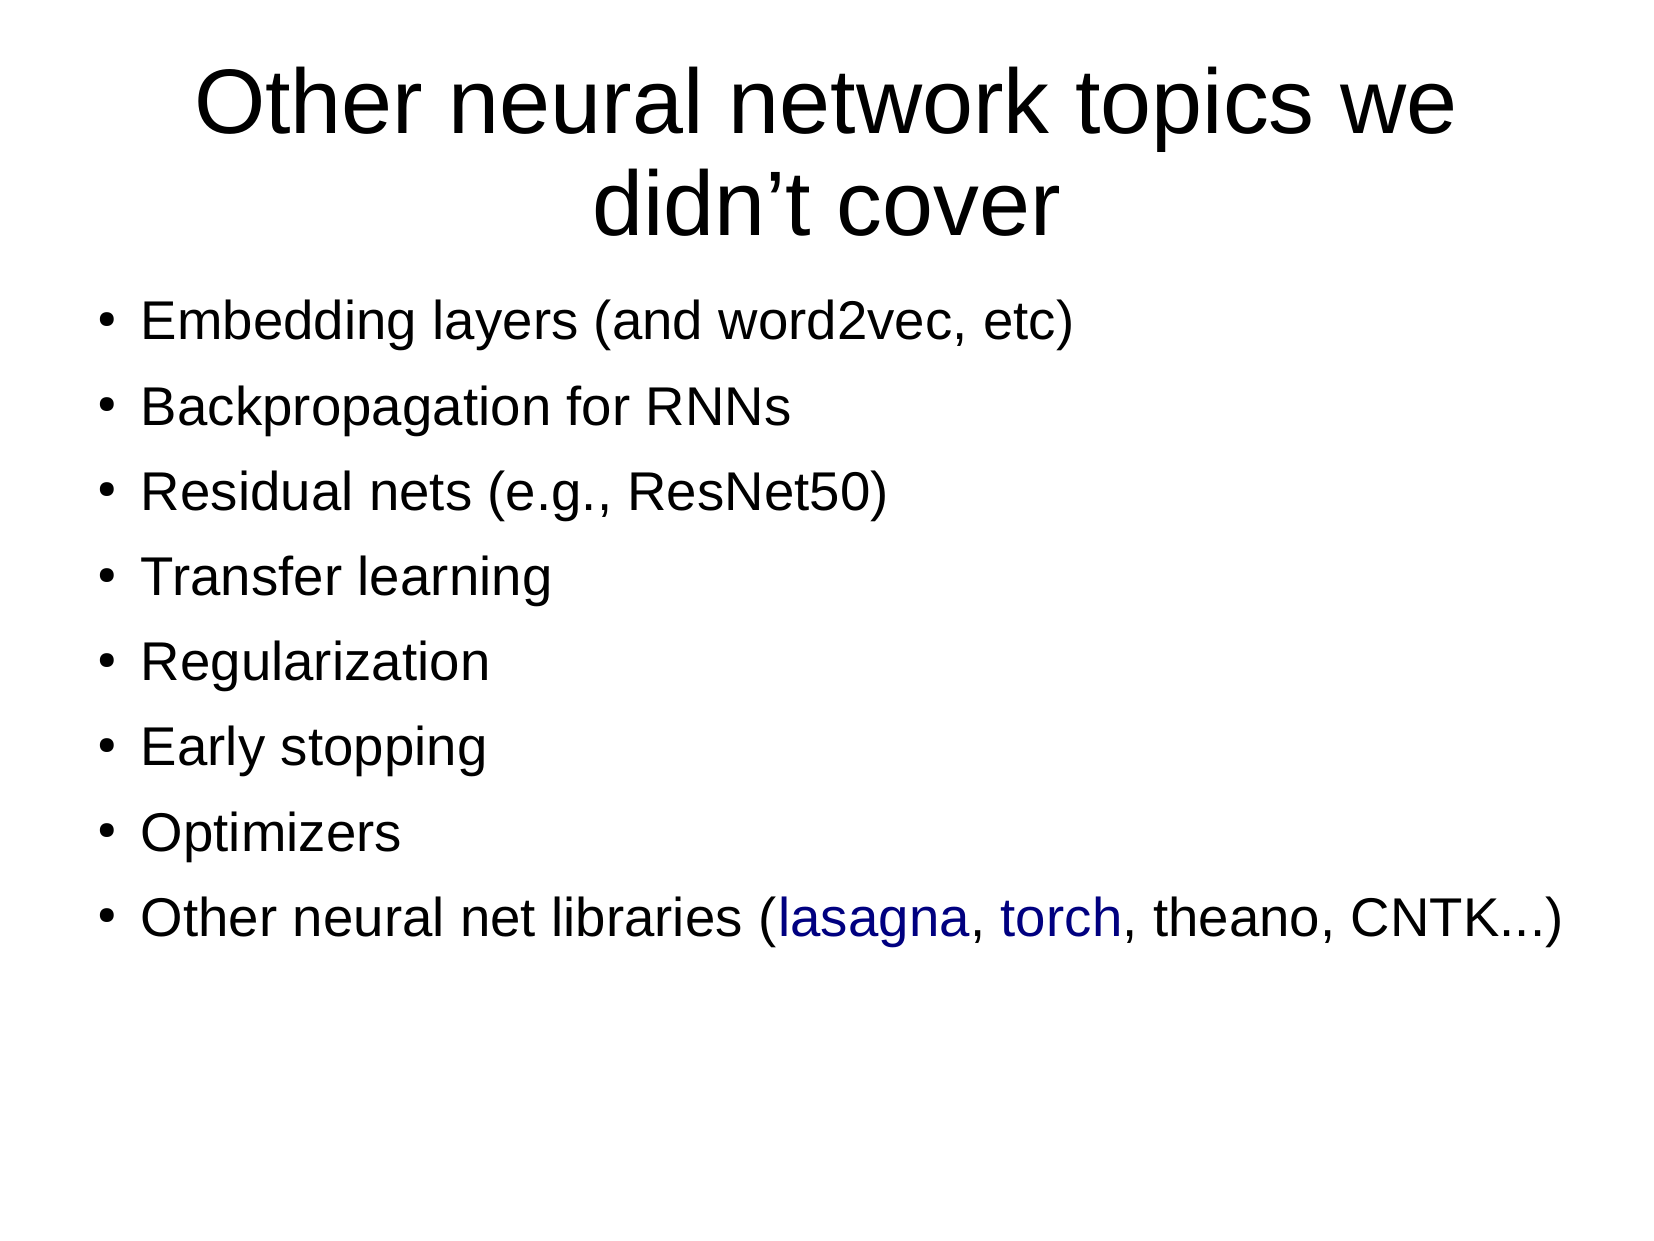

# Other neural network topics we didn’t cover
Embedding layers (and word2vec, etc)
Backpropagation for RNNs
Residual nets (e.g., ResNet50)
Transfer learning
Regularization
Early stopping
Optimizers
Other neural net libraries (lasagna, torch, theano, CNTK...)